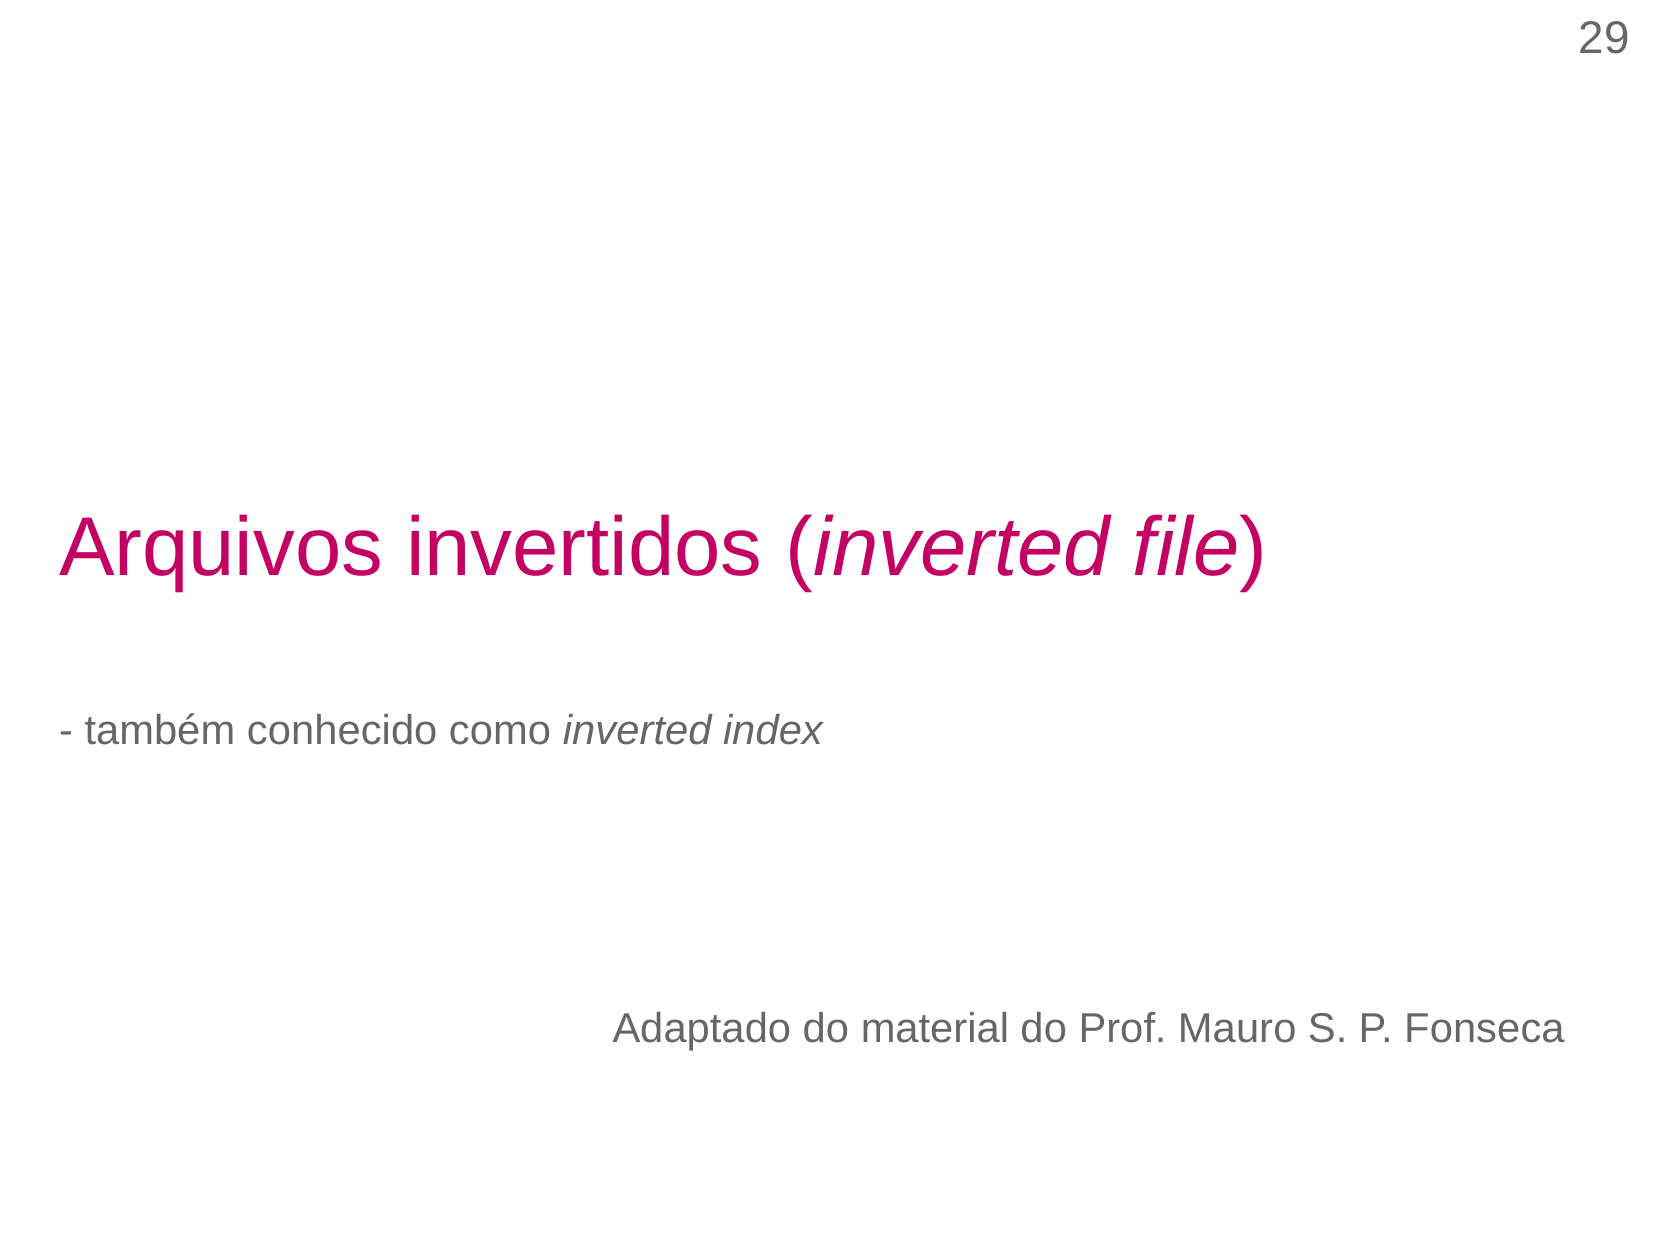

29
# Arquivos invertidos (inverted file) - também conhecido como inverted index
Adaptado do material do Prof. Mauro S. P. Fonseca